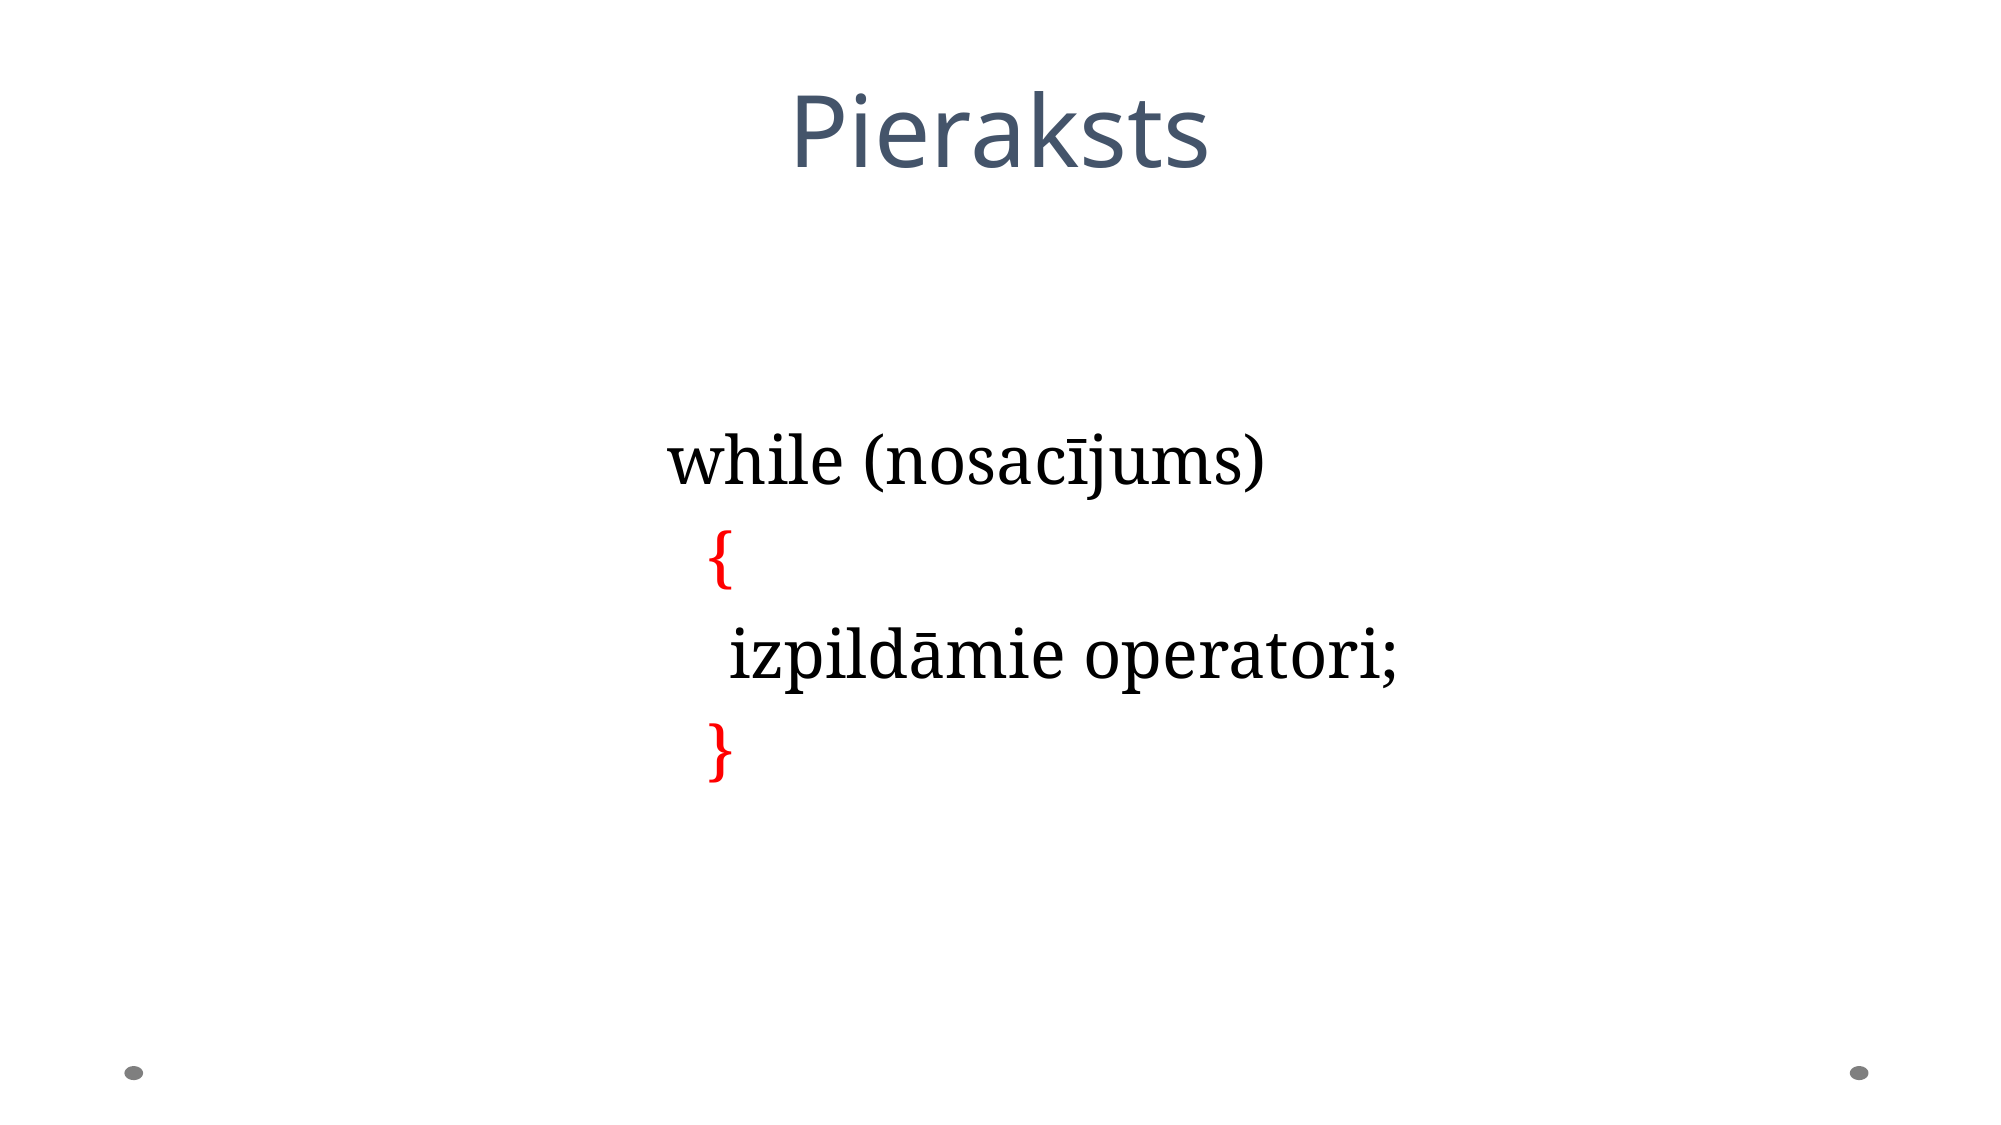

# Pieraksts
 while (nosacījums)
 {
	izpildāmie operatori;
 }